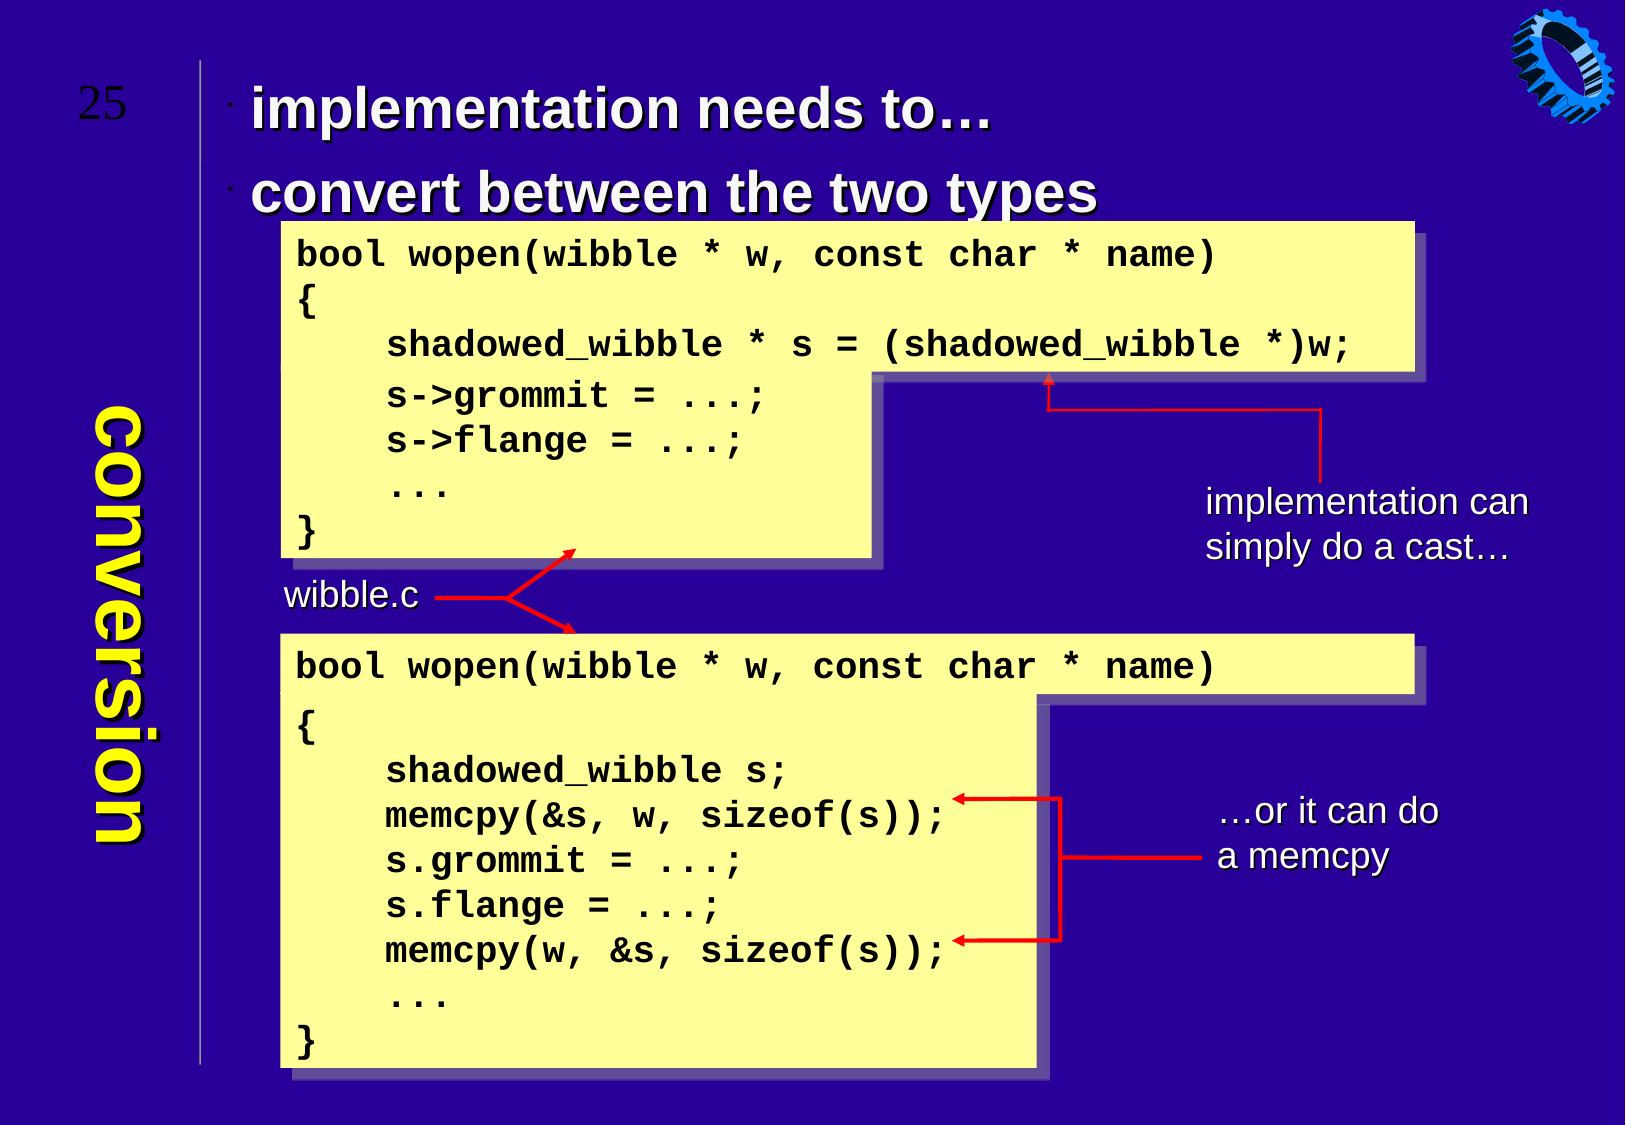

25
 implementation needs to…
 convert between the two types
# conversion
wibble.c
bool wopen(wibble * w, const char * name)
{
 shadowed_wibble * s = (shadowed_wibble *)w;
 s->grommit = ...;
 s->flange = ...;
 ...
}
implementation can
simply do a cast…
wibble.c
bool wopen(wibble * w, const char * name)
{
 shadowed_wibble s;
 memcpy(&s, w, sizeof(s));
 s.grommit = ...;
 s.flange = ...;
 memcpy(w, &s, sizeof(s));
 ...
}
…or it can do
a memcpy